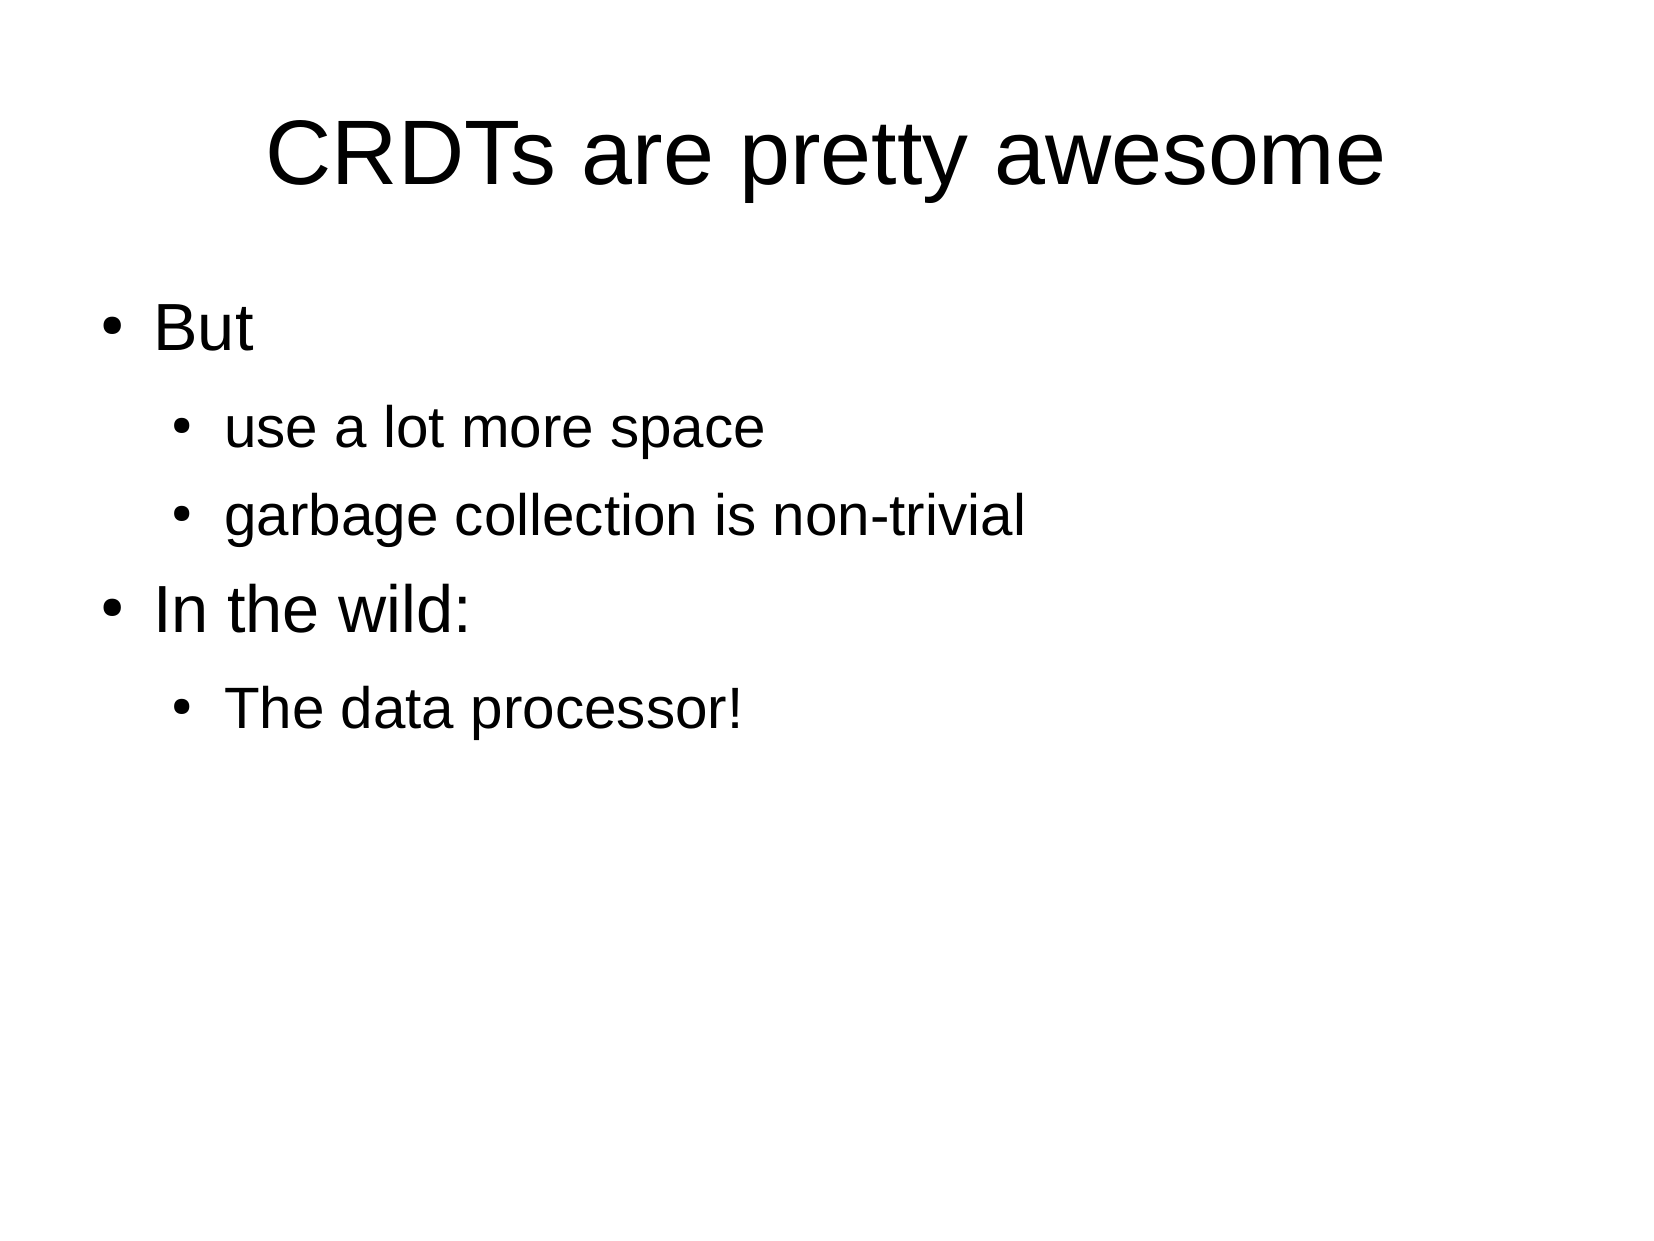

# CRDTs are pretty awesome
But
use a lot more space
garbage collection is non-trivial
In the wild:
The data processor!